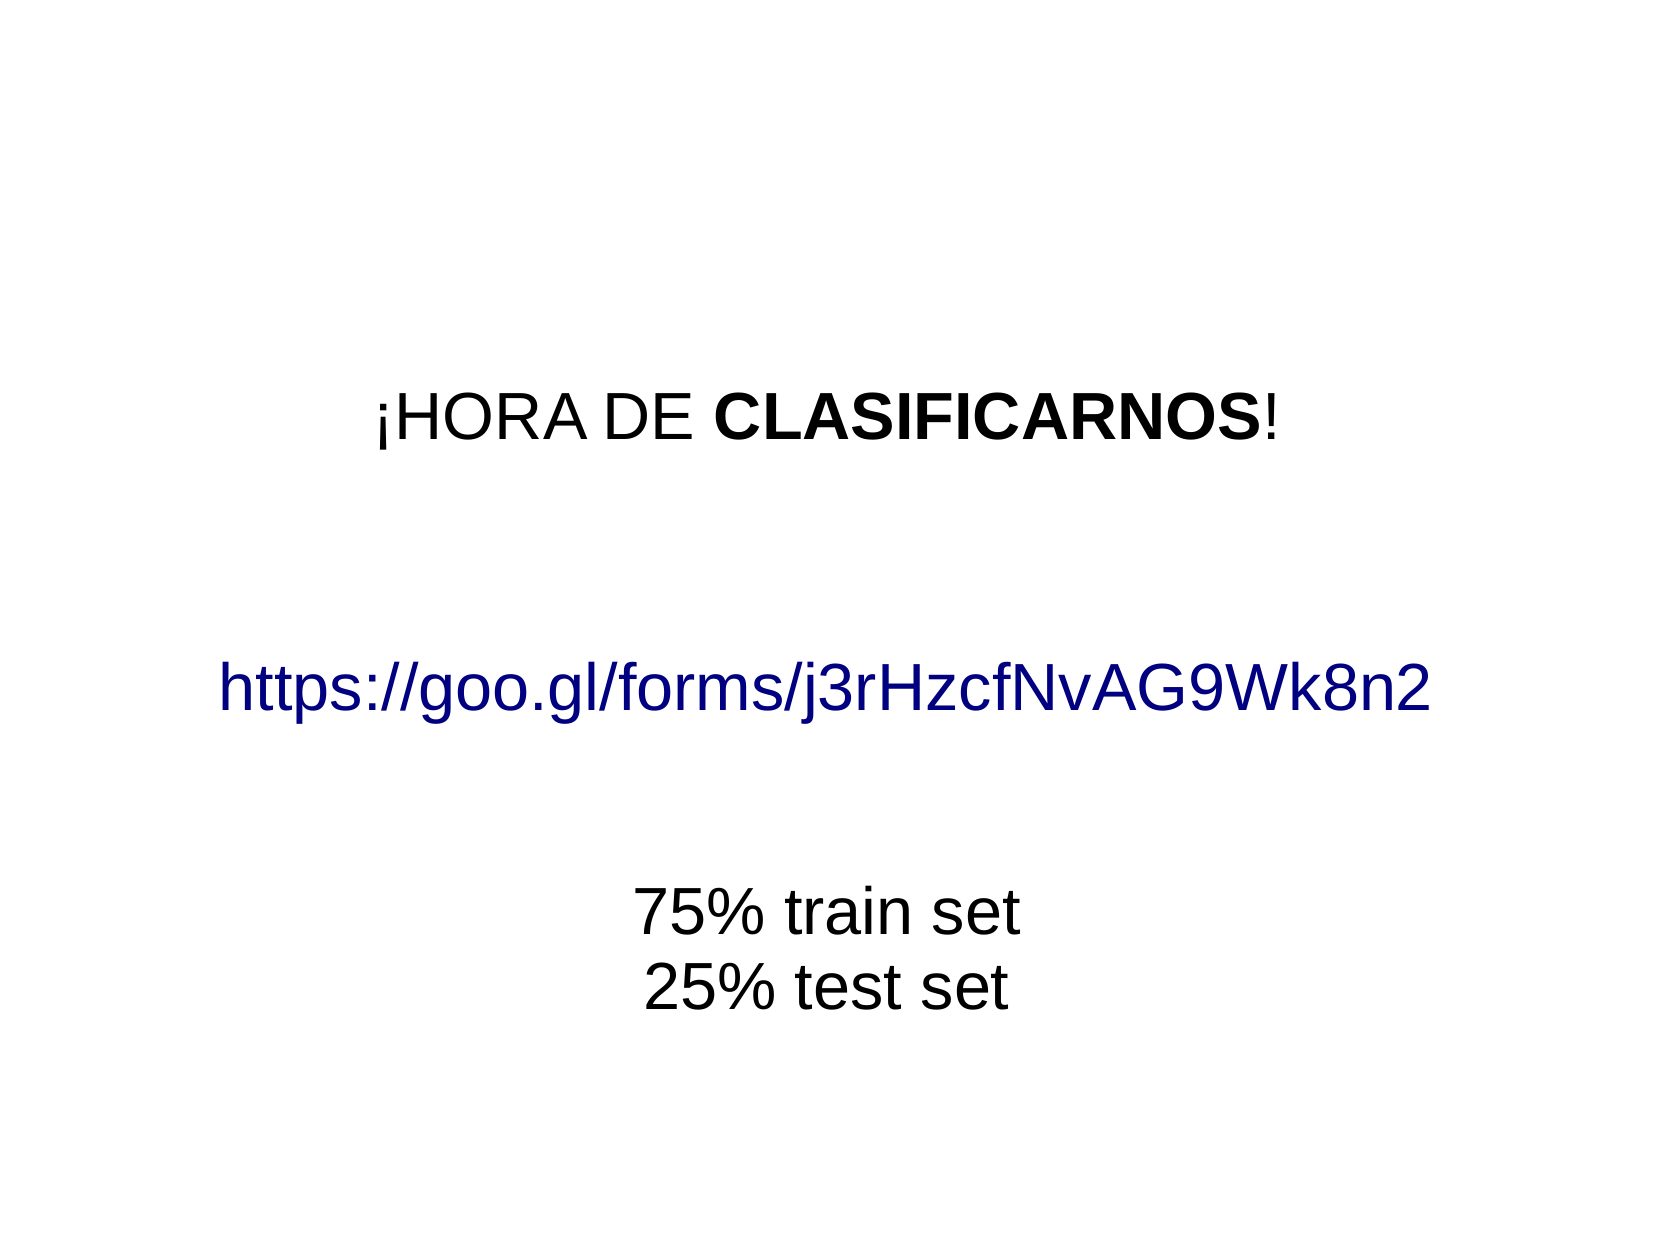

# ¡HORA DE CLASIFICARNOS!
https://goo.gl/forms/j3rHzcfNvAG9Wk8n2
75% train set
25% test set